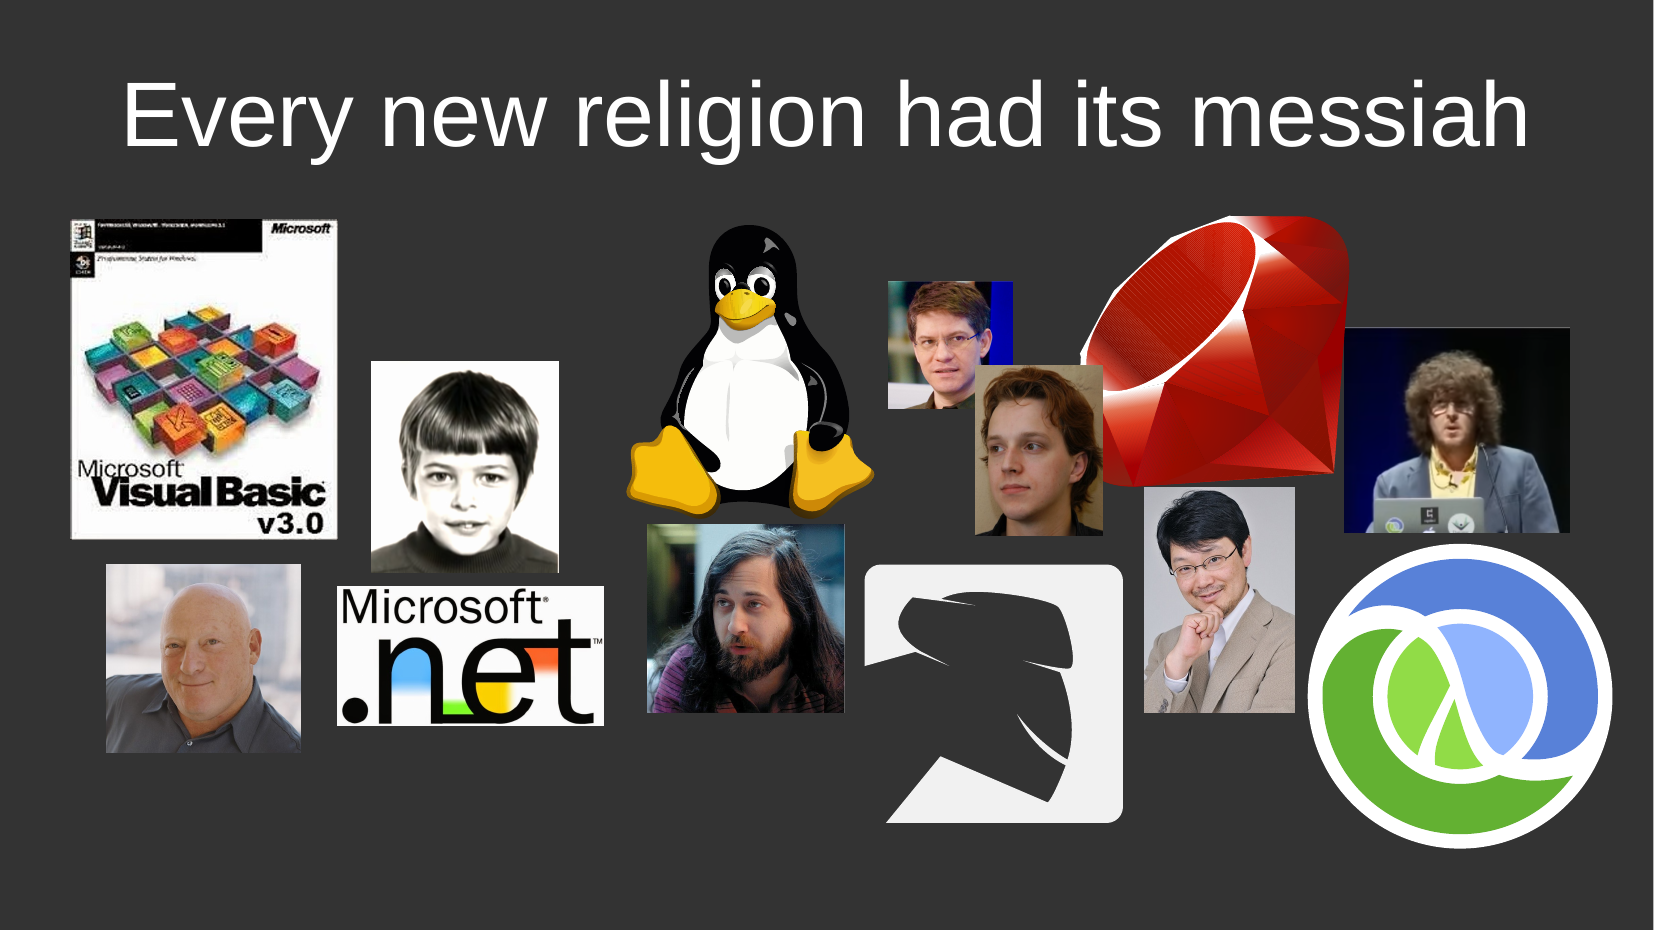

# Every new religion had its messiah